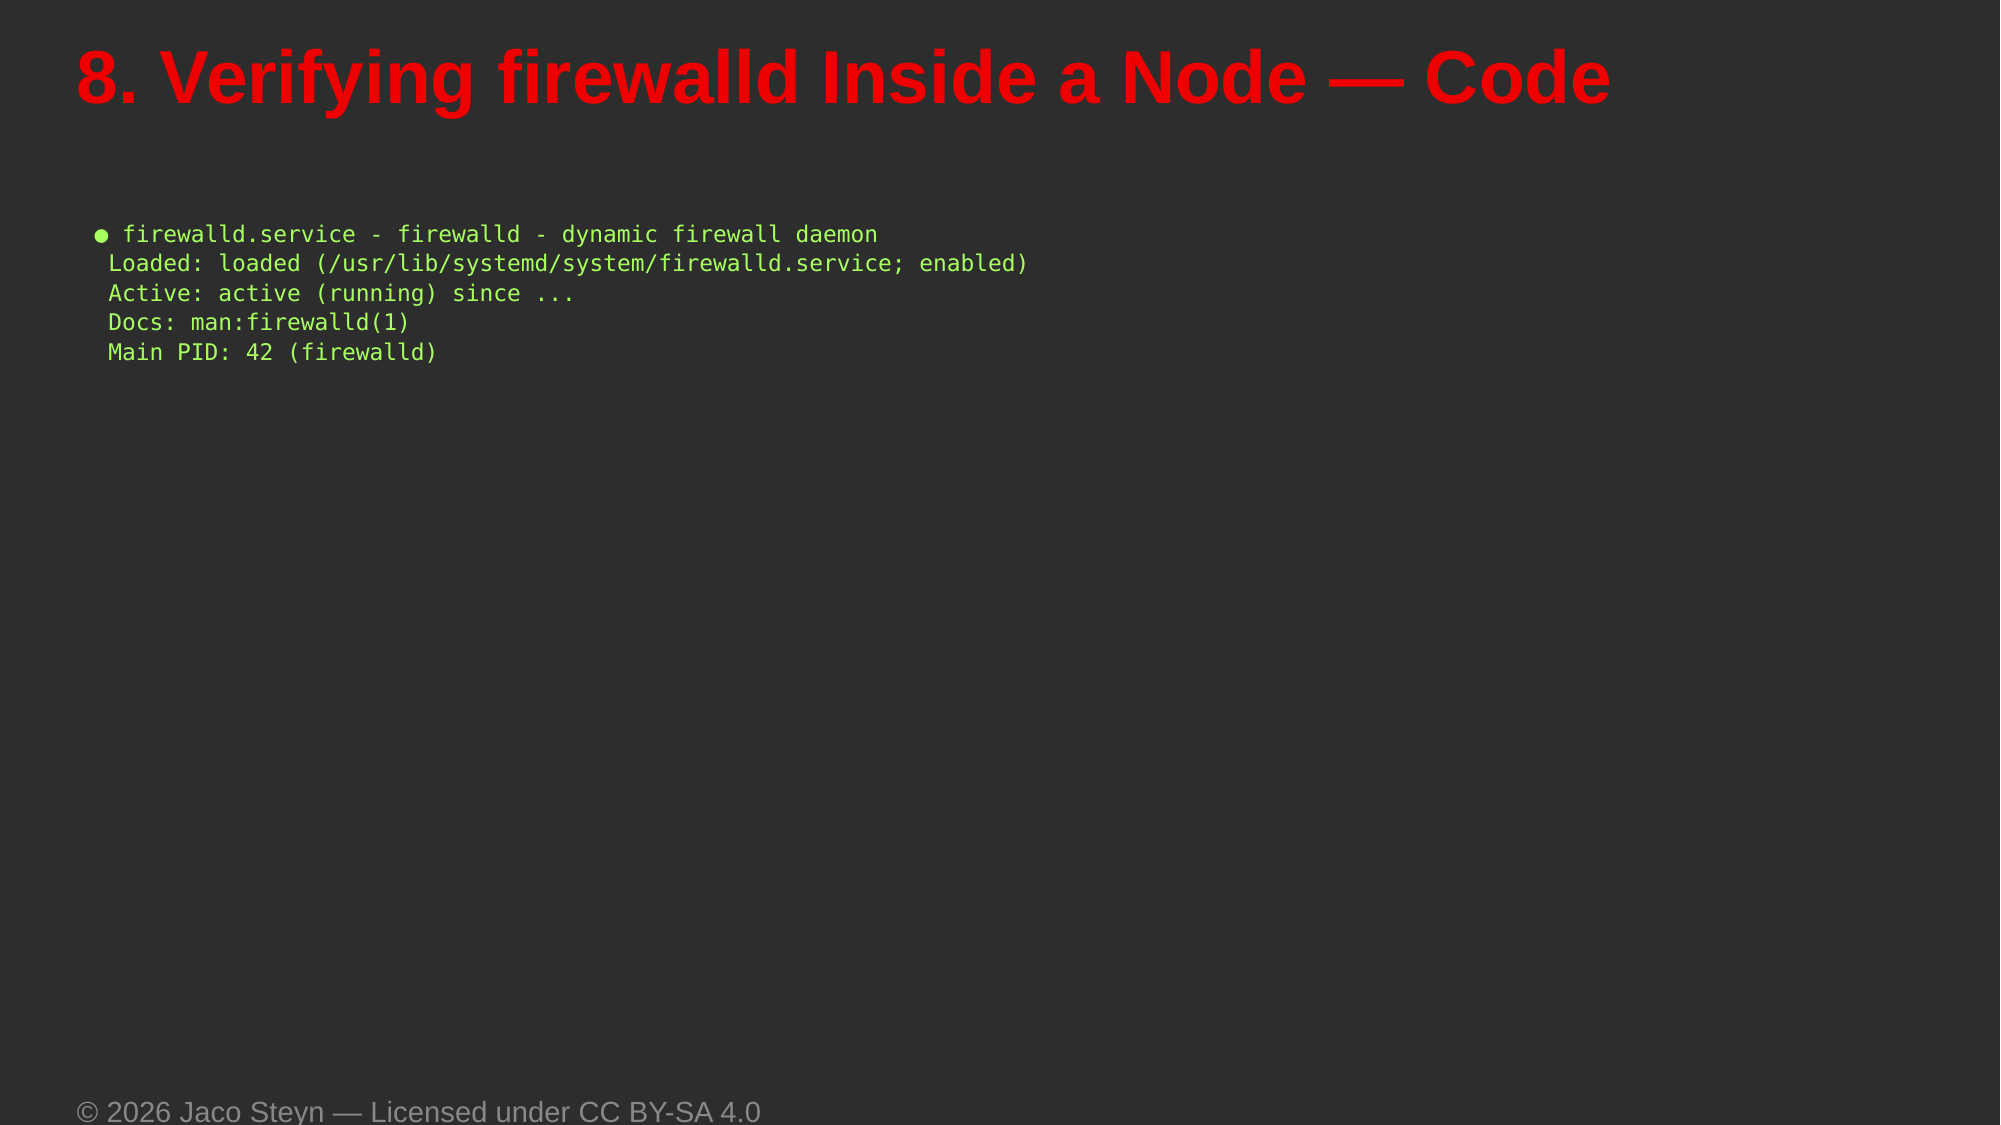

8. Verifying firewalld Inside a Node — Code
● firewalld.service - firewalld - dynamic firewall daemon
 Loaded: loaded (/usr/lib/systemd/system/firewalld.service; enabled)
 Active: active (running) since ...
 Docs: man:firewalld(1)
 Main PID: 42 (firewalld)
© 2026 Jaco Steyn — Licensed under CC BY-SA 4.0